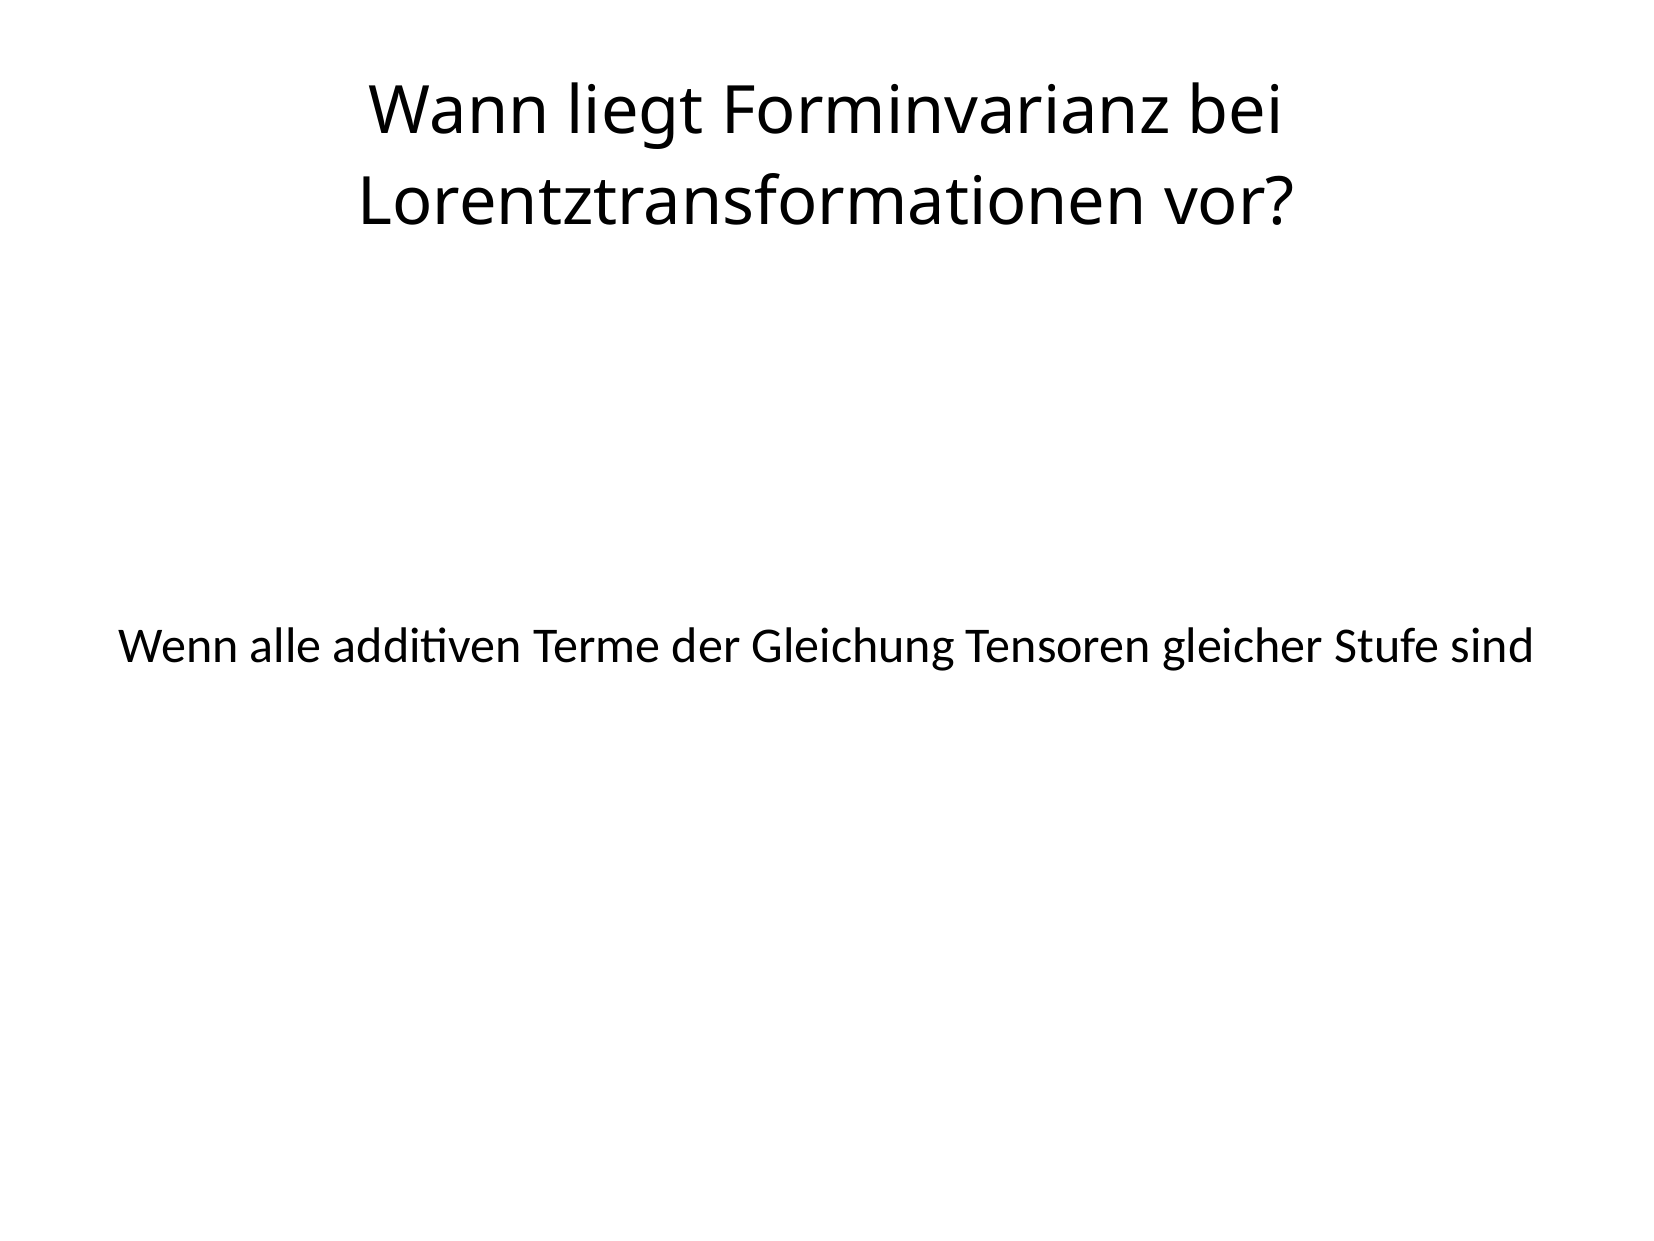

# Wann liegt Forminvarianz bei Lorentztransformationen vor?
Wenn alle additiven Terme der Gleichung Tensoren gleicher Stufe sind